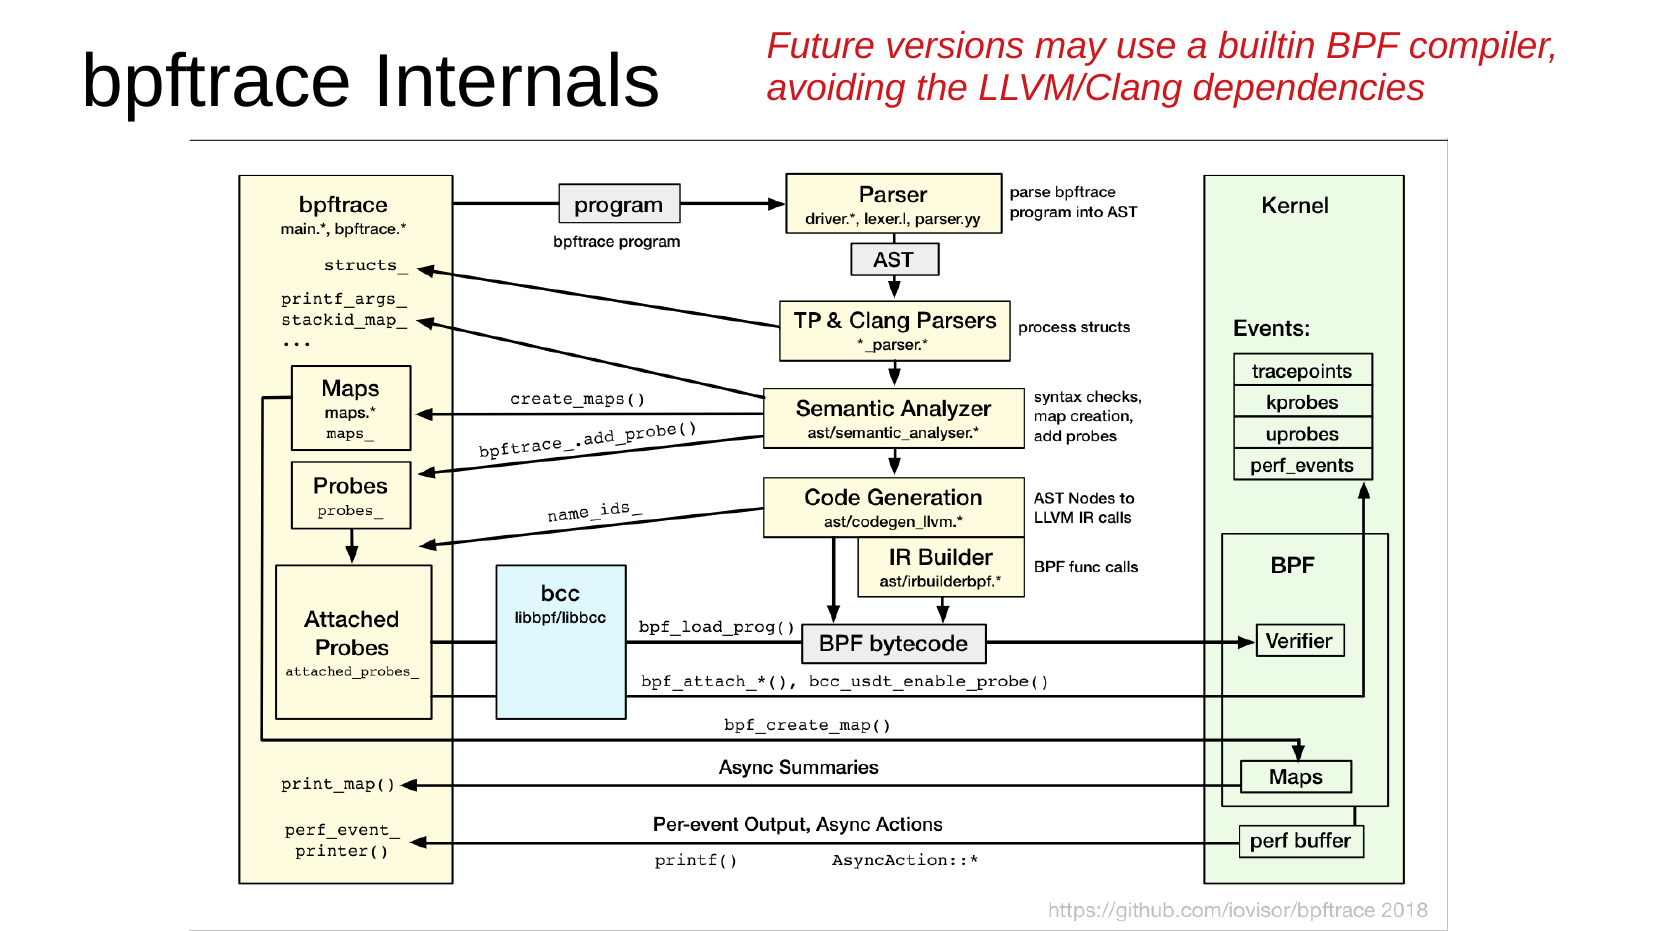

# bpftrace Internals
Future versions may use a builtin BPF compiler,
avoiding the LLVM/Clang dependencies